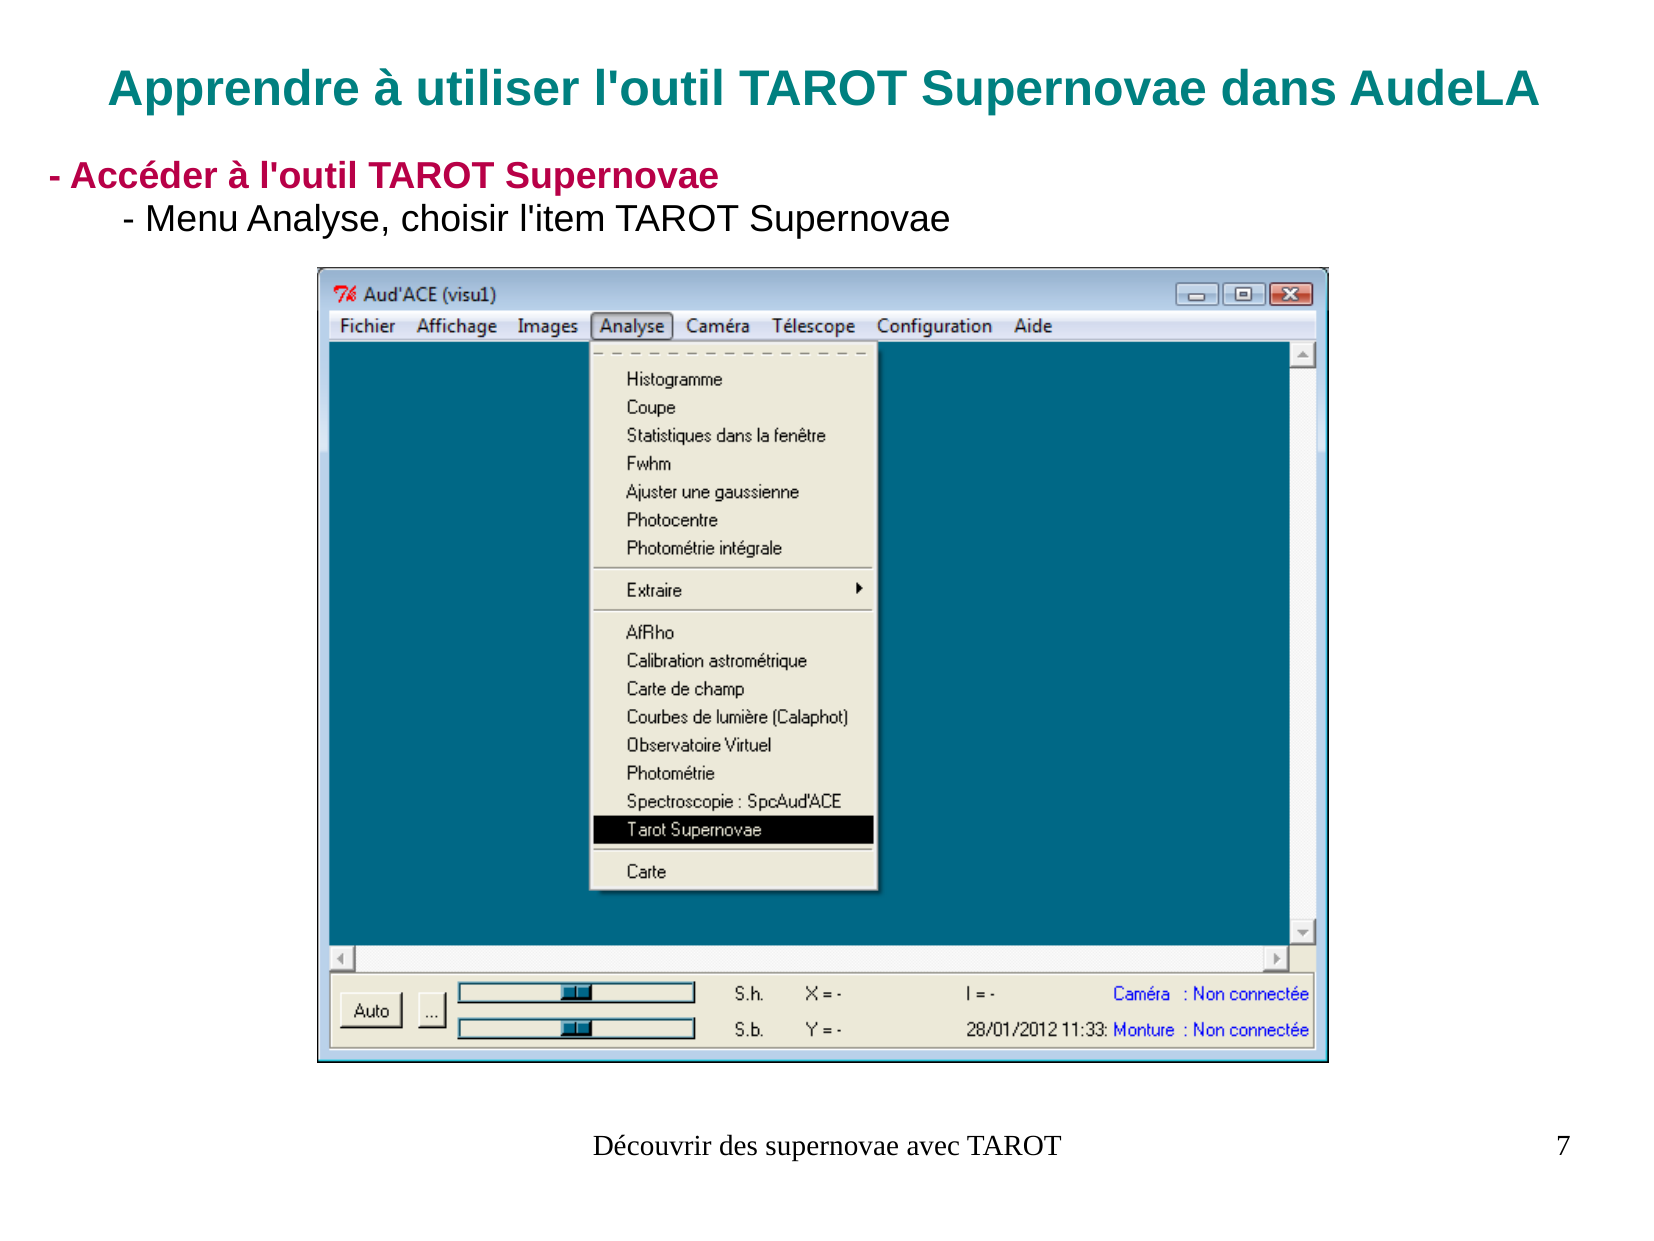

Apprendre à utiliser l'outil TAROT Supernovae dans AudeLA
- Accéder à l'outil TAROT Supernovae
	- Menu Analyse, choisir l'item TAROT Supernovae
Découvrir des supernovae avec TAROT
7